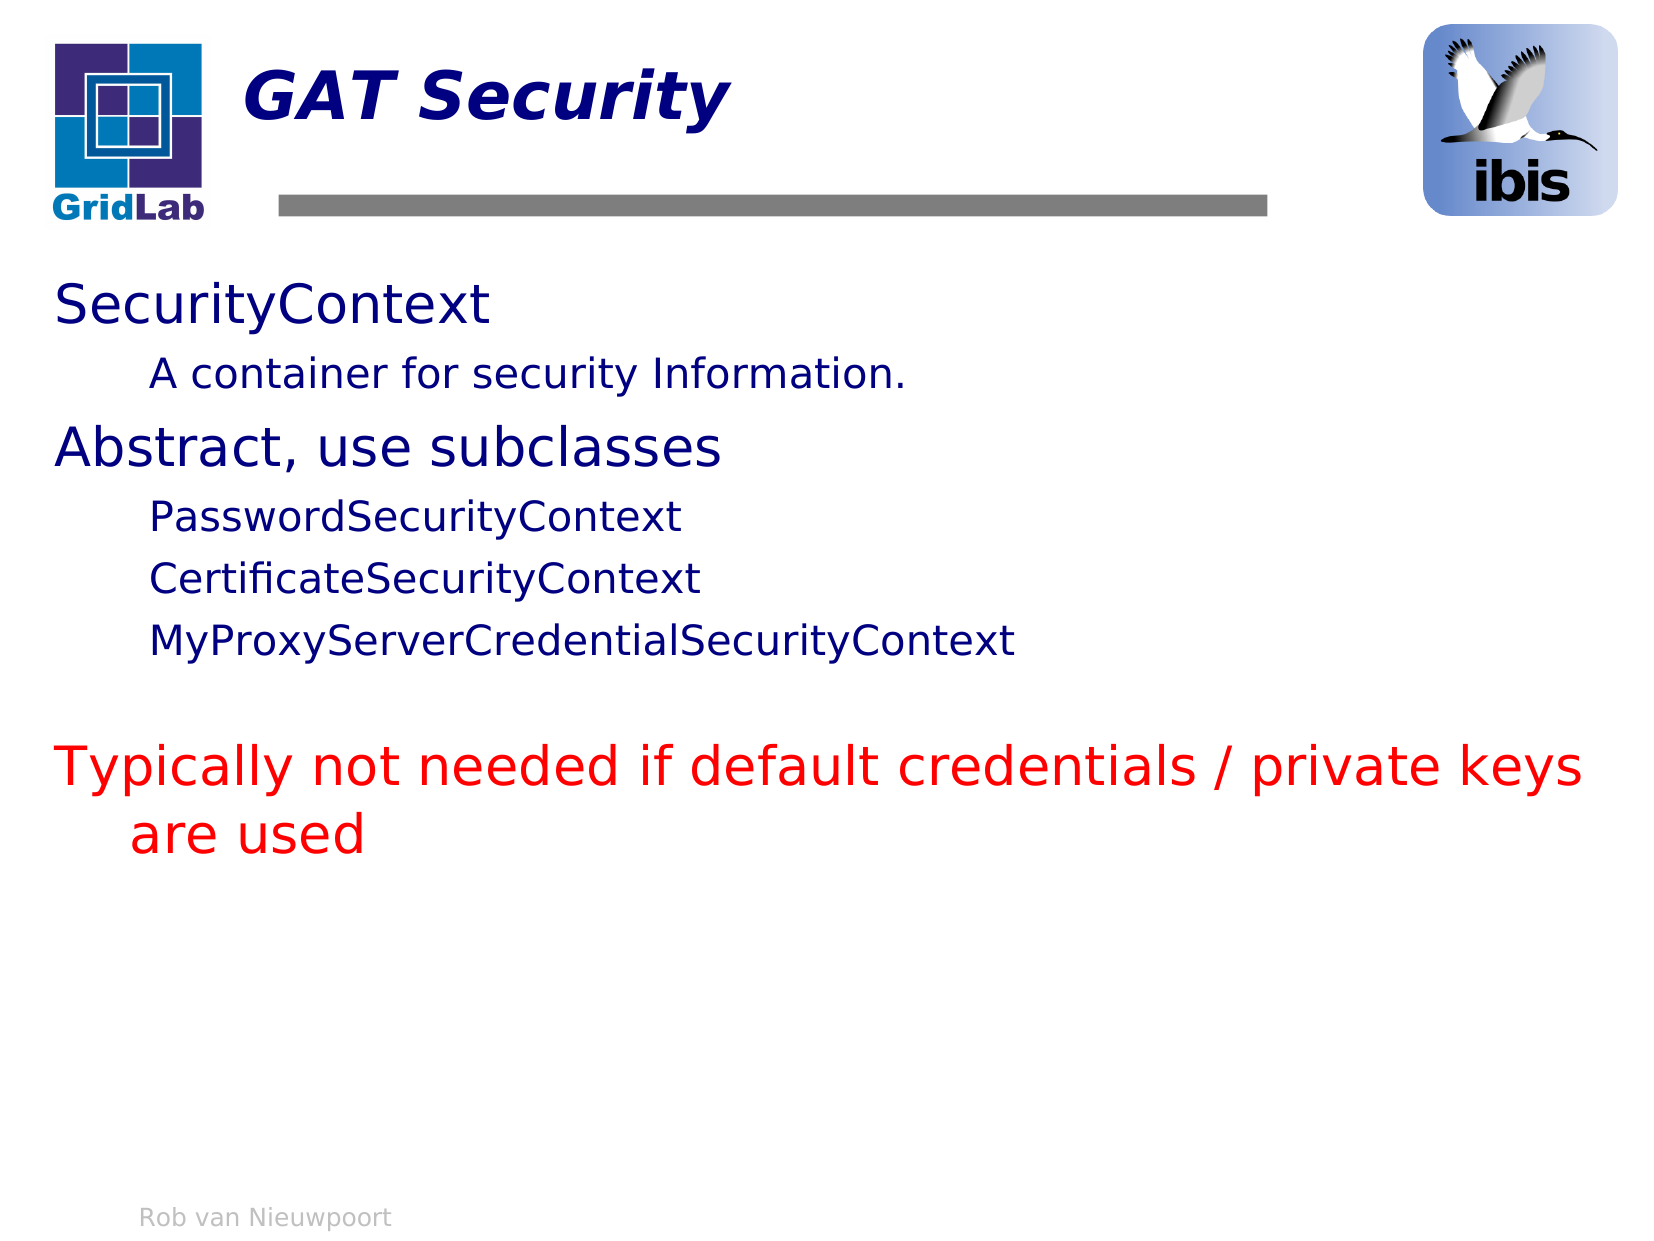

# GAT Security
SecurityContext
A container for security Information.
Abstract, use subclasses
PasswordSecurityContext
CertificateSecurityContext
MyProxyServerCredentialSecurityContext
Typically not needed if default credentials / private keys are used